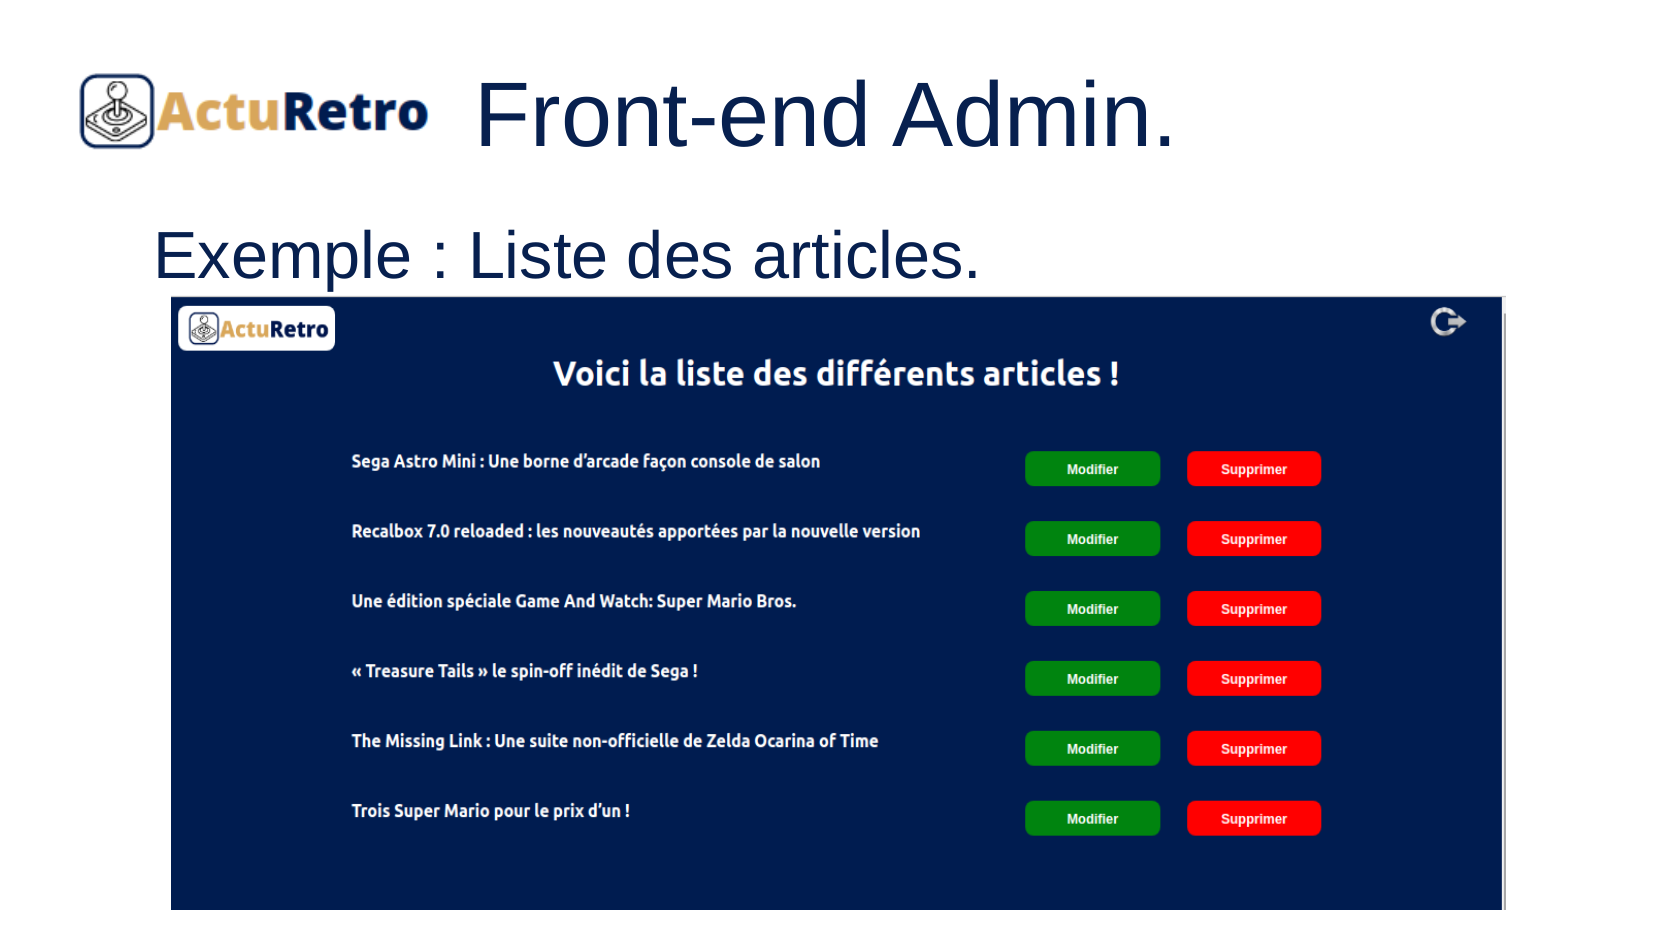

# Front-end Admin.
Exemple : Liste des articles.